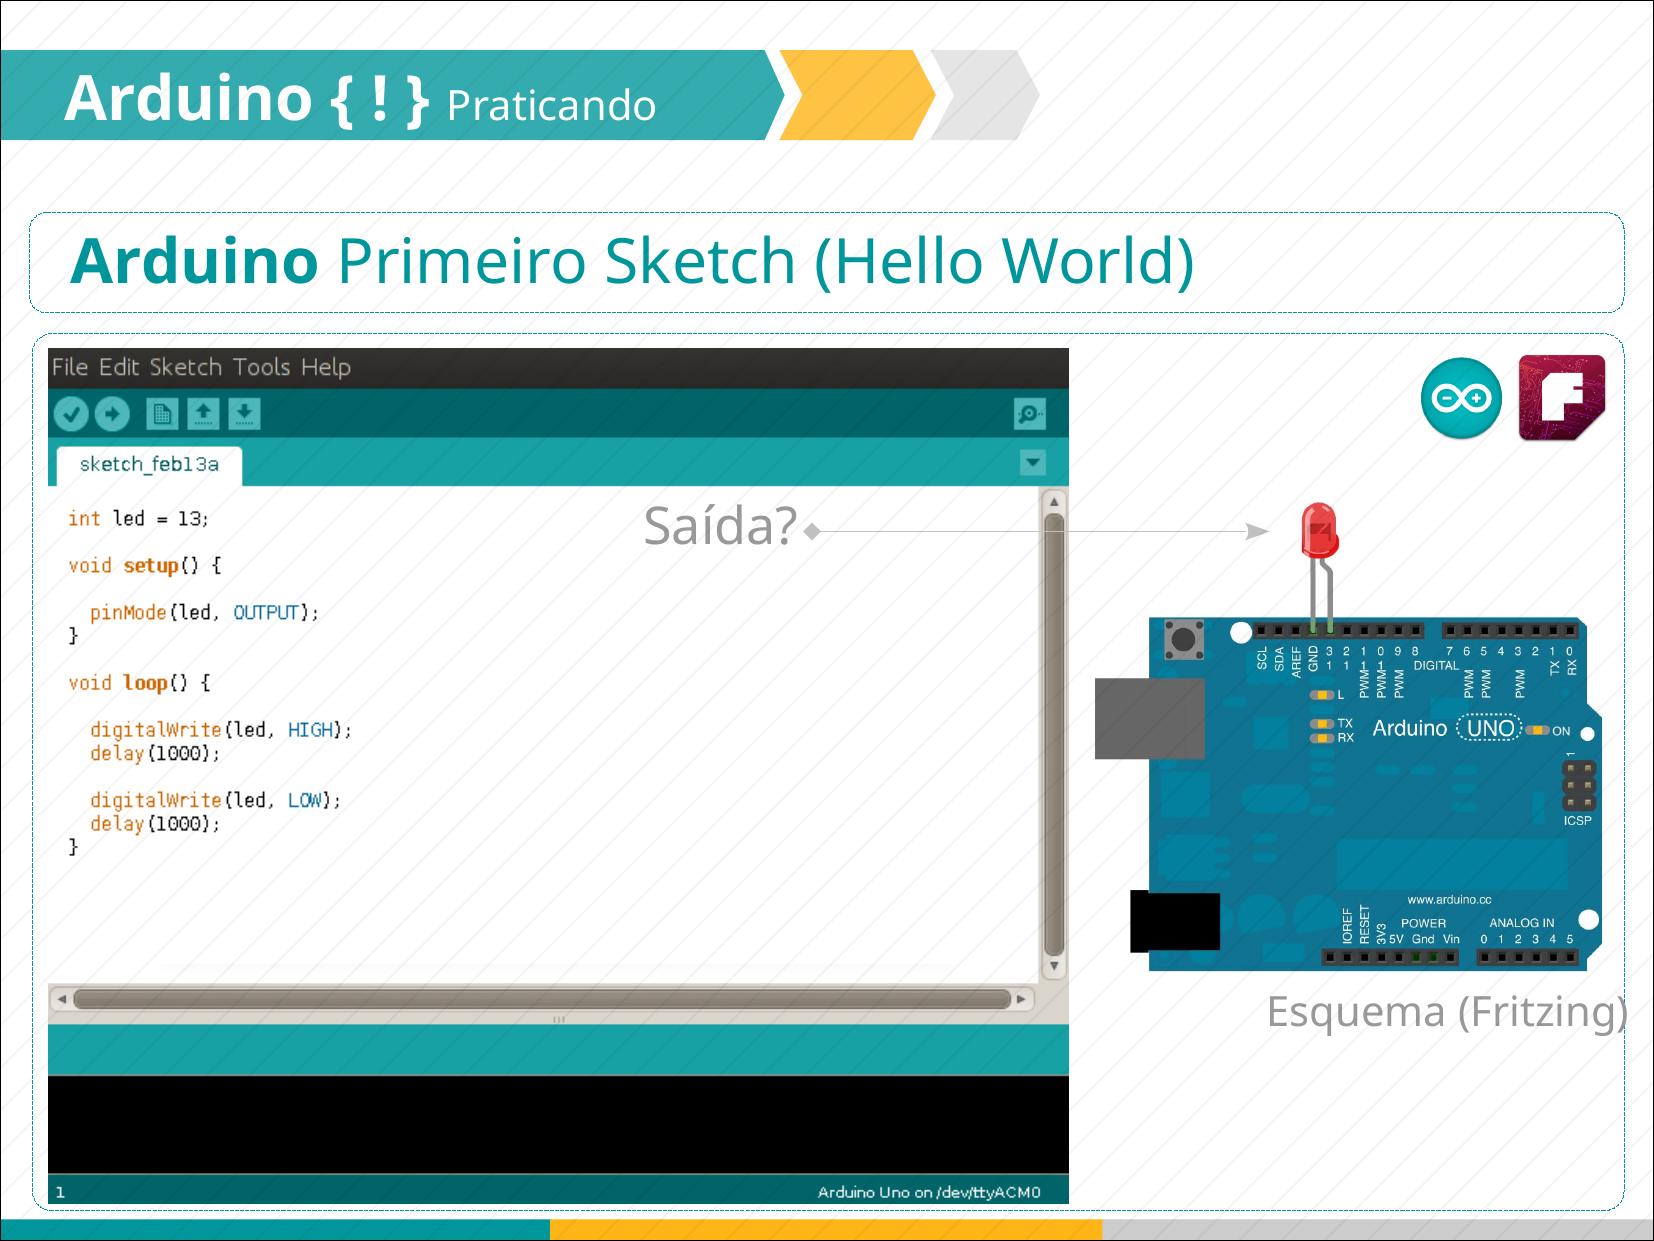

Arduino { ! } Praticando
Arduino Primeiro Sketch (Hello World)
Saída?
Esquema (Fritzing)